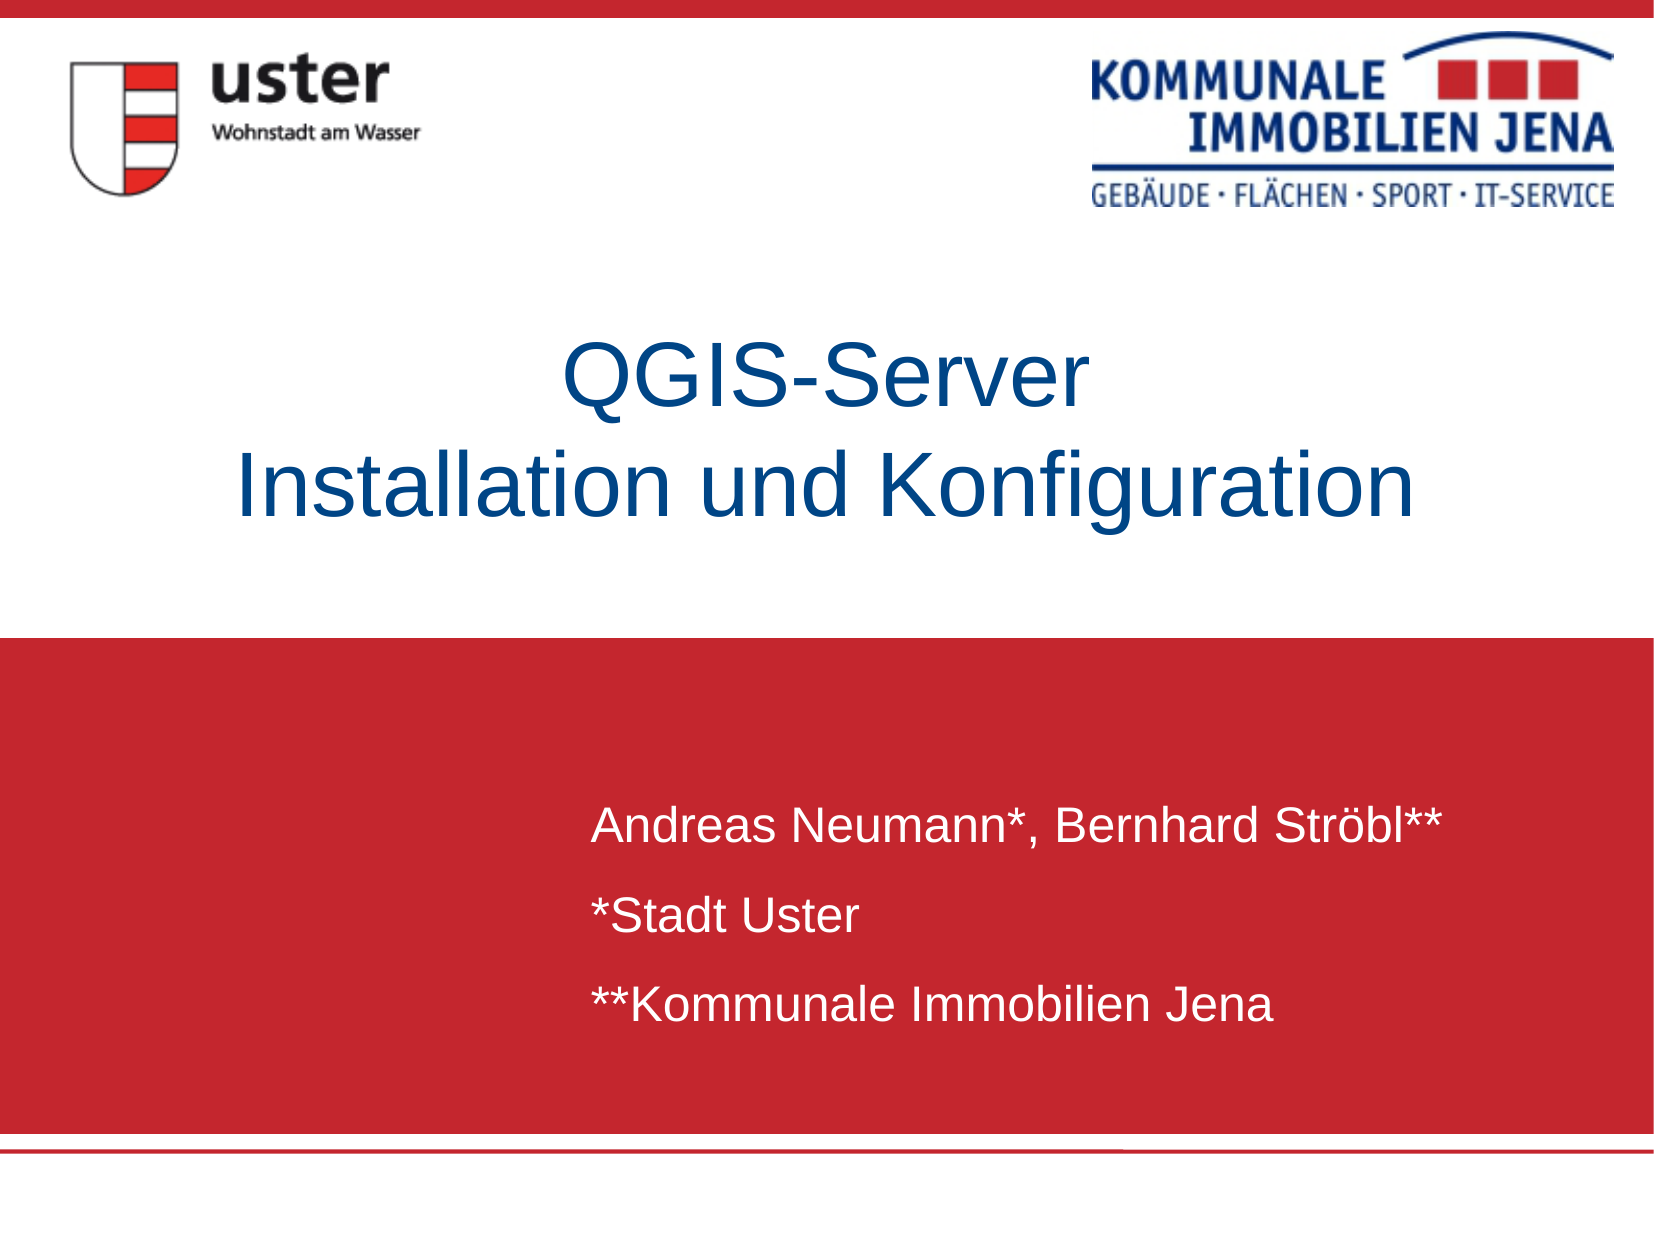

# QGIS-Server Installation und Konfiguration
Andreas Neumann*, Bernhard Ströbl**
*Stadt Uster
**Kommunale Immobilien Jena